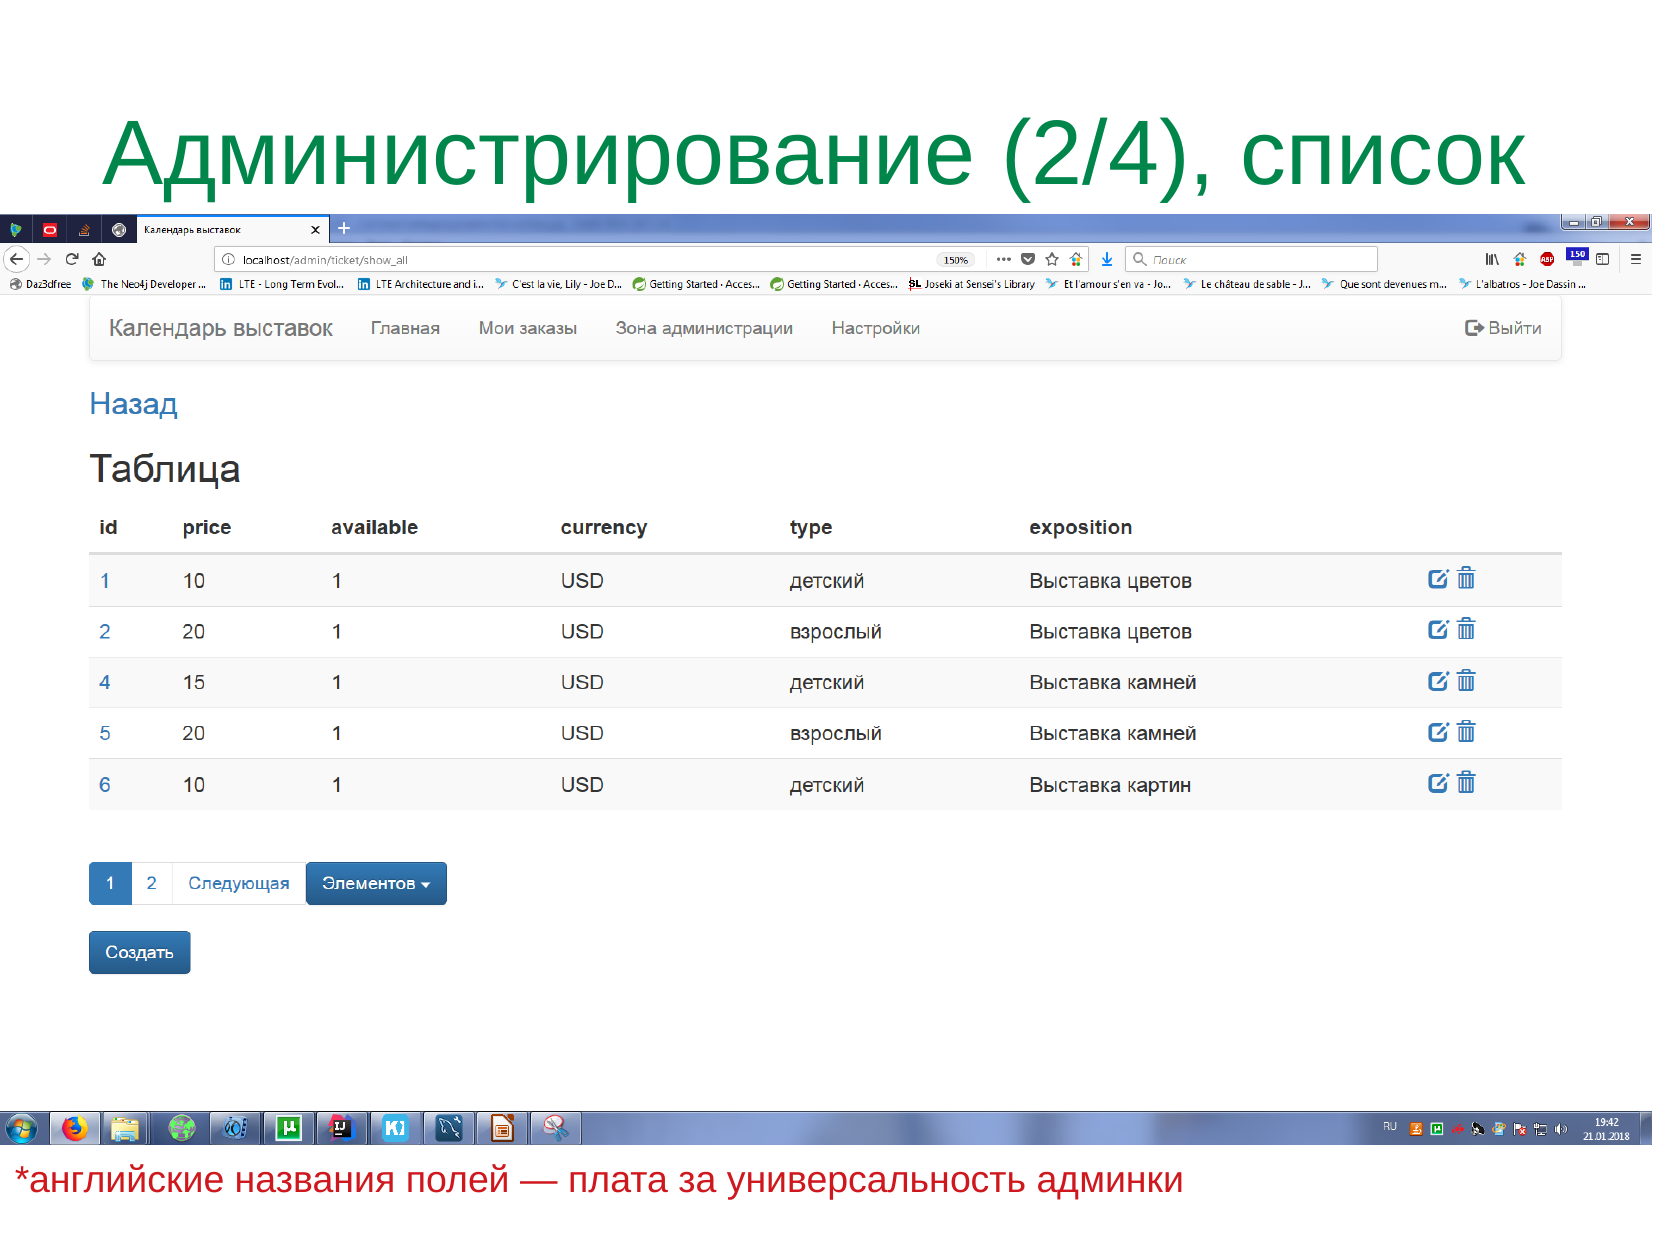

# Администрирование (2/4), список
*английские названия полей — плата за универсальность админки